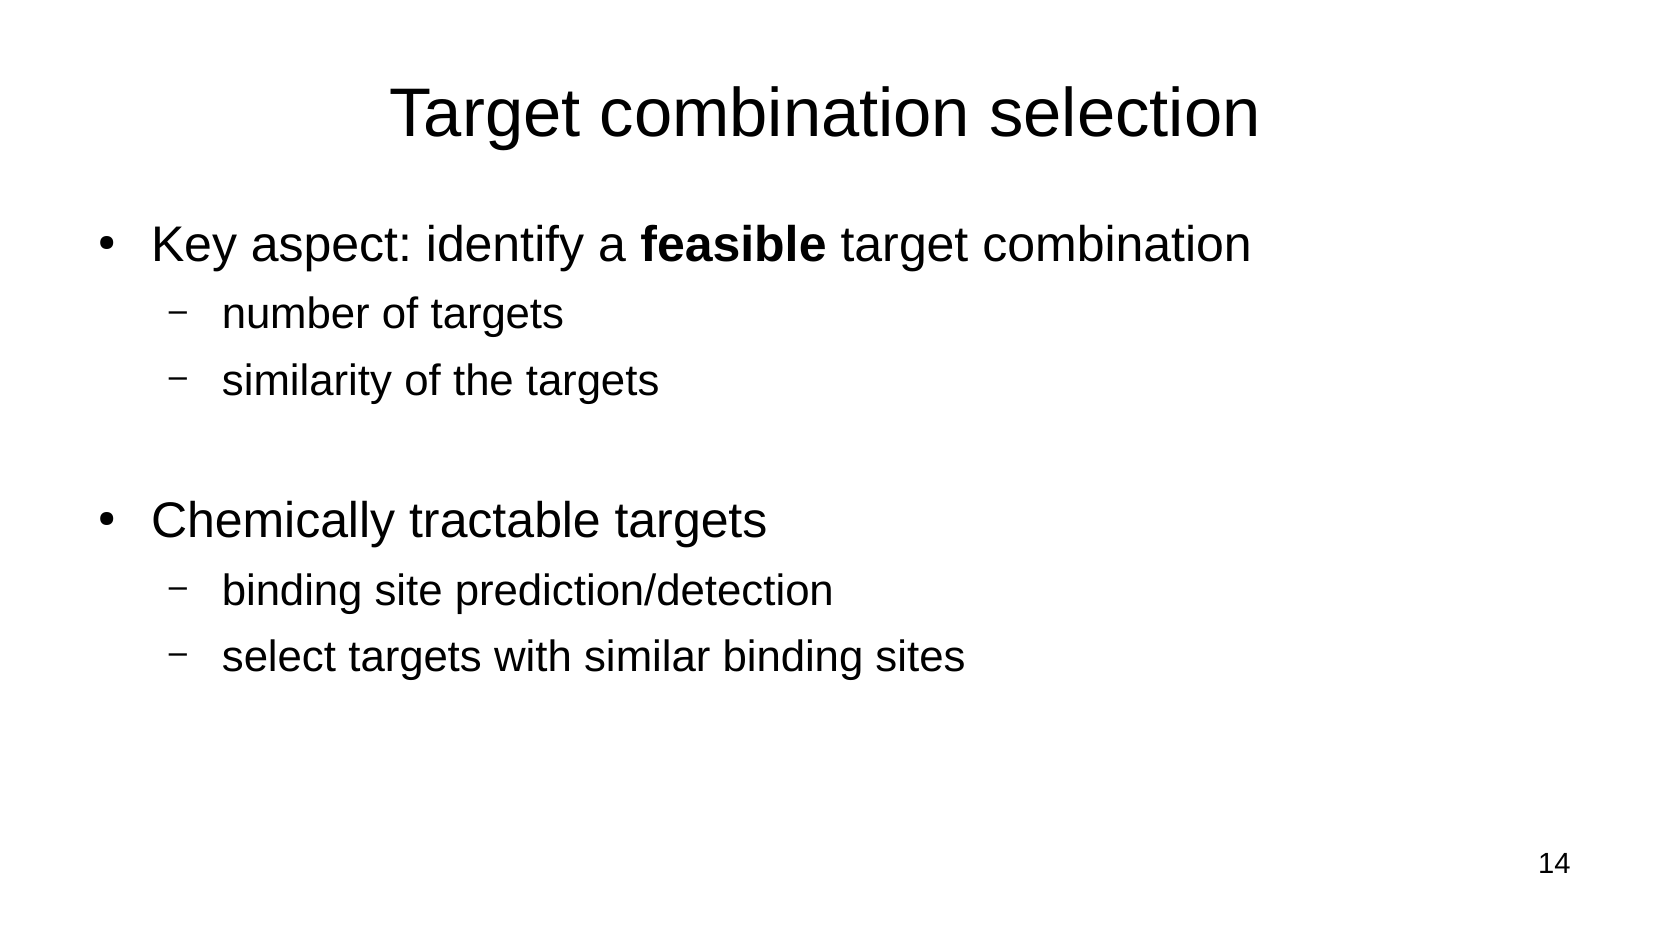

# Target combination selection
Key aspect: identify a feasible target combination
number of targets
similarity of the targets
Chemically tractable targets
binding site prediction/detection
select targets with similar binding sites
14